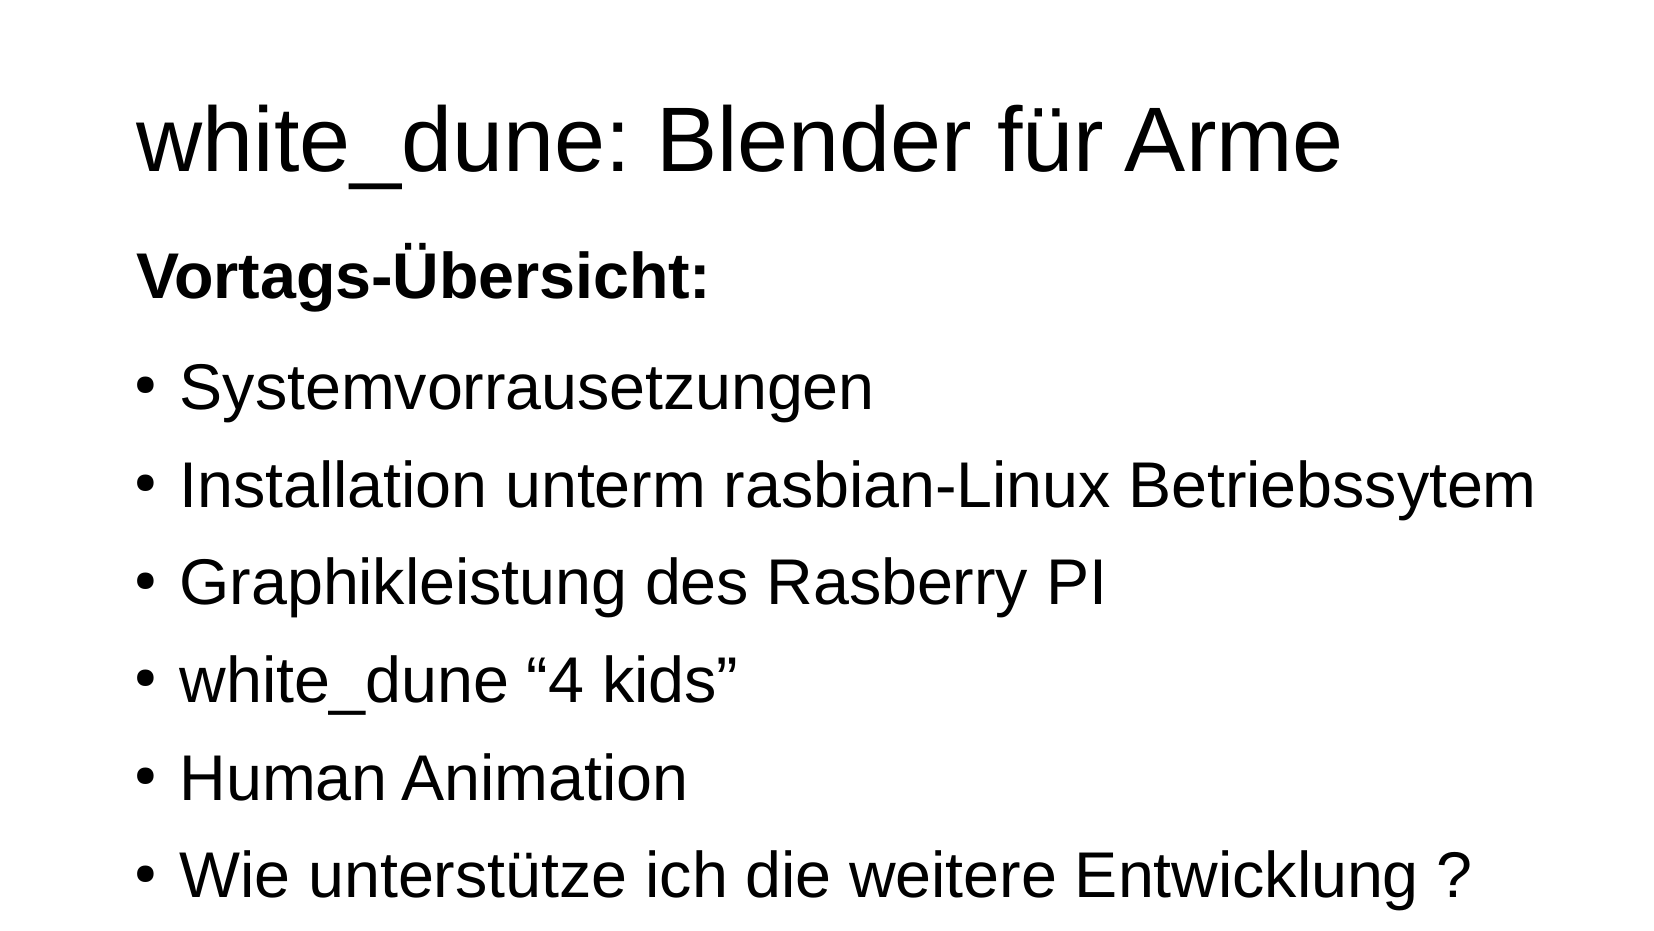

# white_dune: Blender für Arme
Vortags-Übersicht:
Systemvorrausetzungen
Installation unterm rasbian-Linux Betriebssytem
Graphikleistung des Rasberry PI
white_dune “4 kids”
Human Animation
Wie unterstütze ich die weitere Entwicklung ?